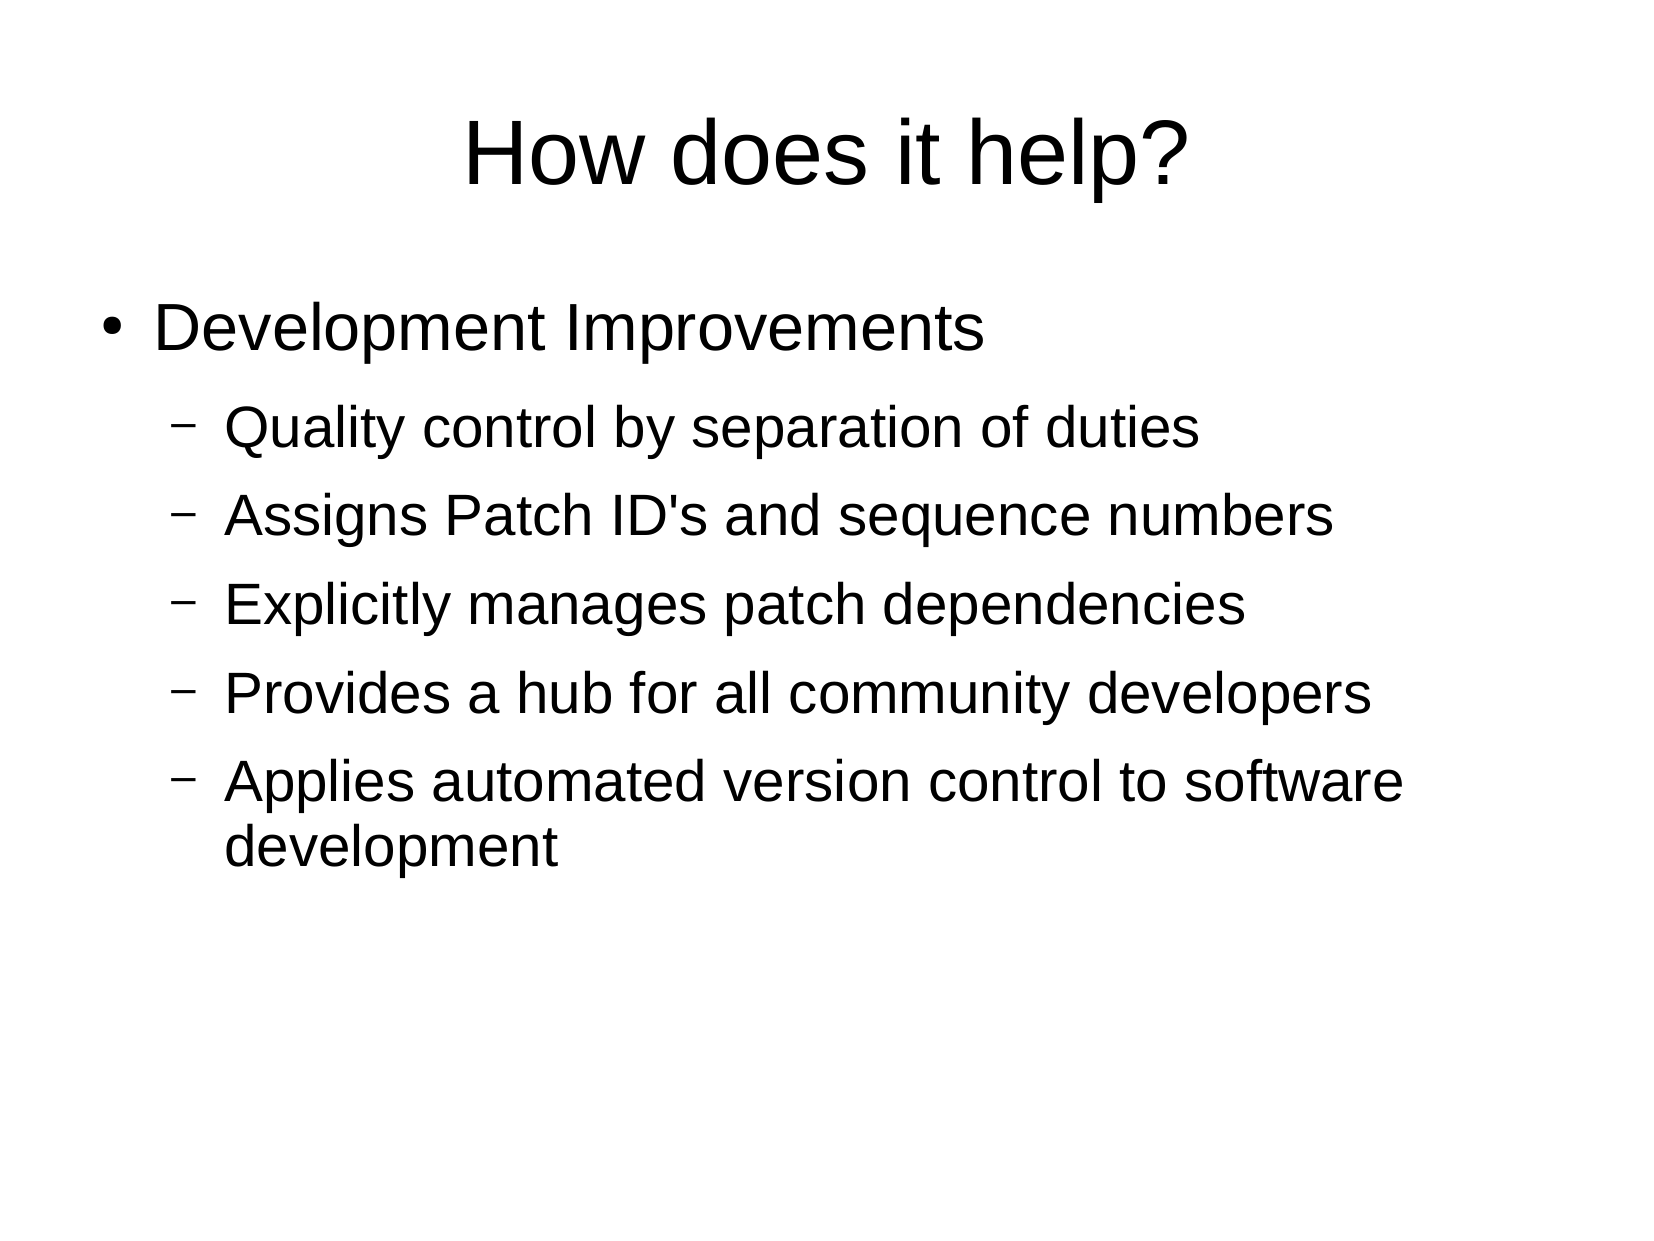

# How does it help?
Development Improvements
Quality control by separation of duties
Assigns Patch ID's and sequence numbers
Explicitly manages patch dependencies
Provides a hub for all community developers
Applies automated version control to software development